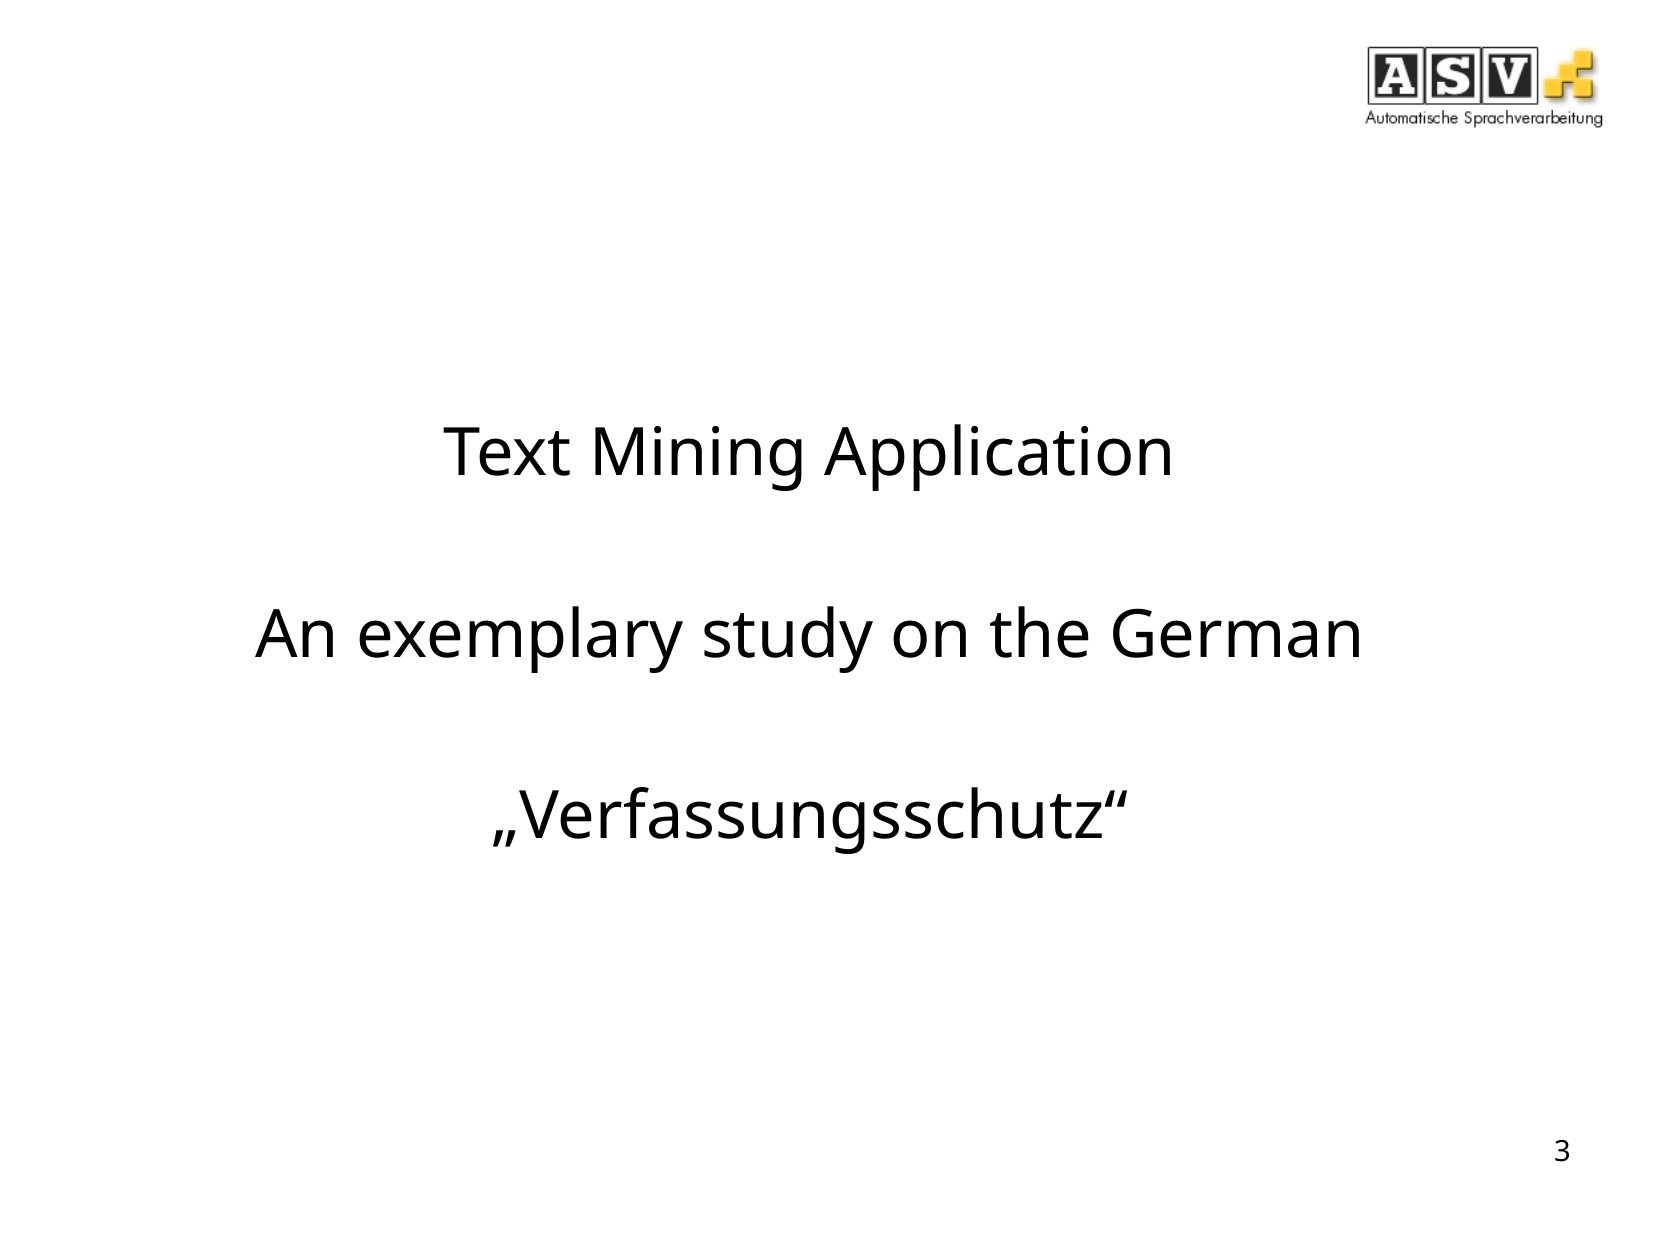

#
Text Mining Application
An exemplary study on the German
„Verfassungsschutz“
3